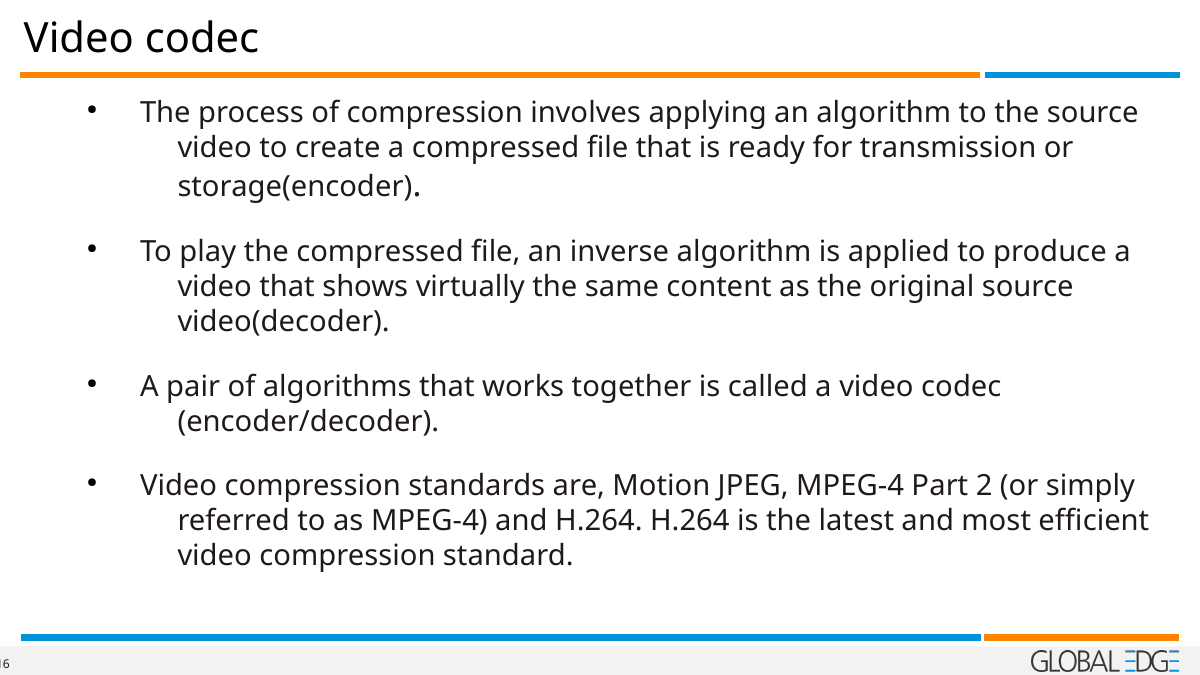

# Video codec
The process of compression involves applying an algorithm to the source video to create a compressed file that is ready for transmission or storage(encoder).
To play the compressed file, an inverse algorithm is applied to produce a video that shows virtually the same content as the original source video(decoder).
A pair of algorithms that works together is called a video codec (encoder/decoder).
Video compression standards are, Motion JPEG, MPEG-4 Part 2 (or simply referred to as MPEG-4) and H.264. H.264 is the latest and most efficient video compression standard.